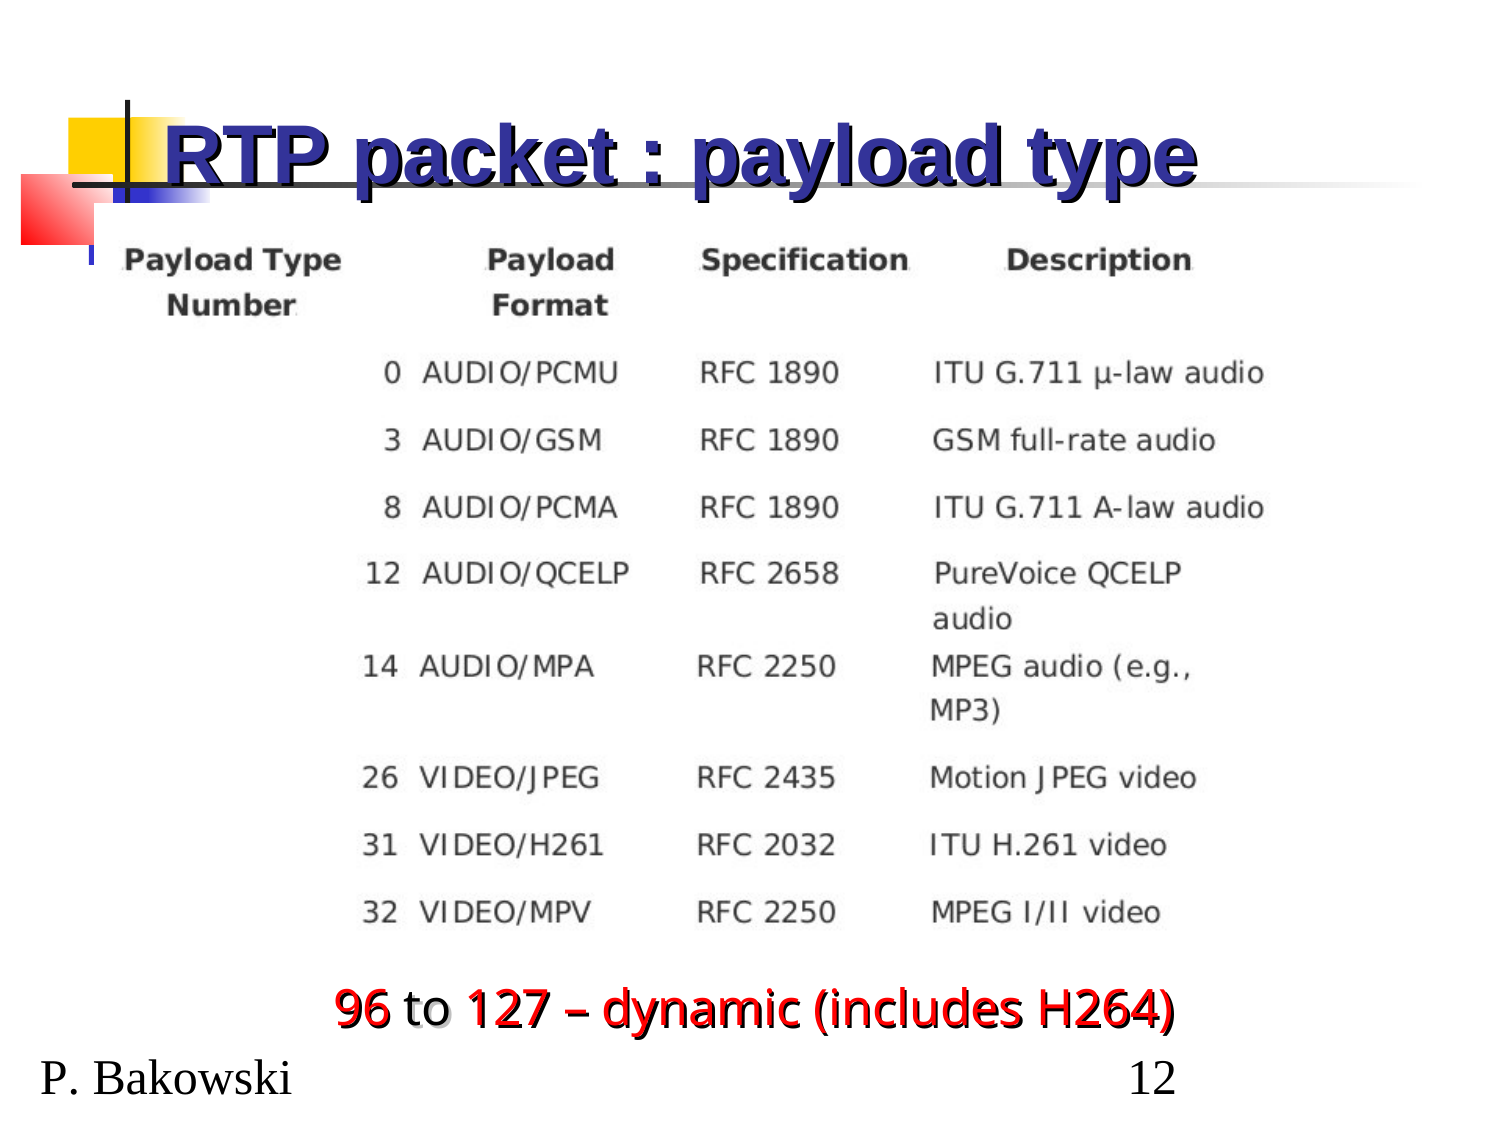

# RTP packet : payload type
96 to 127 – dynamic (includes H264)
P.Bakowski
12